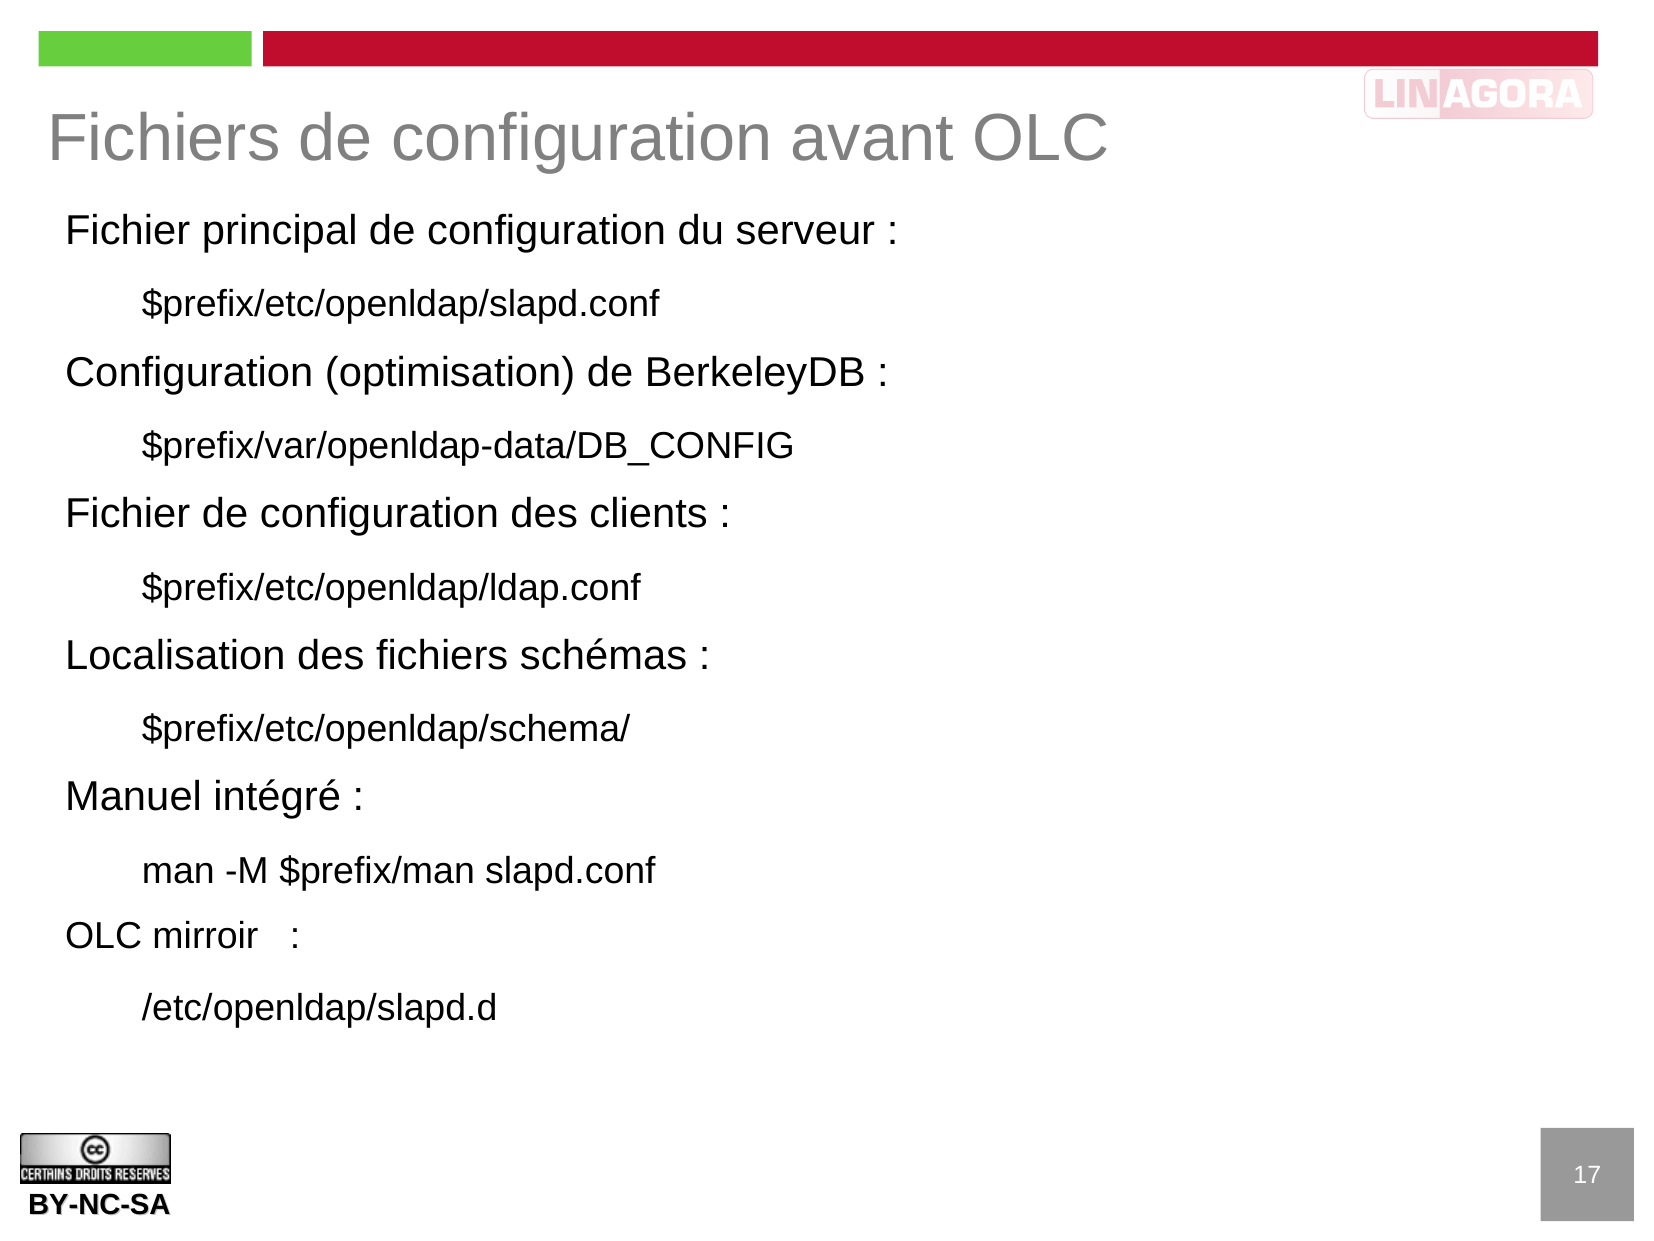

# Fichiers de configuration avant OLC
Fichier principal de configuration du serveur :
$prefix/etc/openldap/slapd.conf
Configuration (optimisation) de BerkeleyDB :
$prefix/var/openldap-data/DB_CONFIG
Fichier de configuration des clients :
$prefix/etc/openldap/ldap.conf
Localisation des fichiers schémas :
$prefix/etc/openldap/schema/
Manuel intégré :
man -M $prefix/man slapd.conf
OLC mirroir :
/etc/openldap/slapd.d